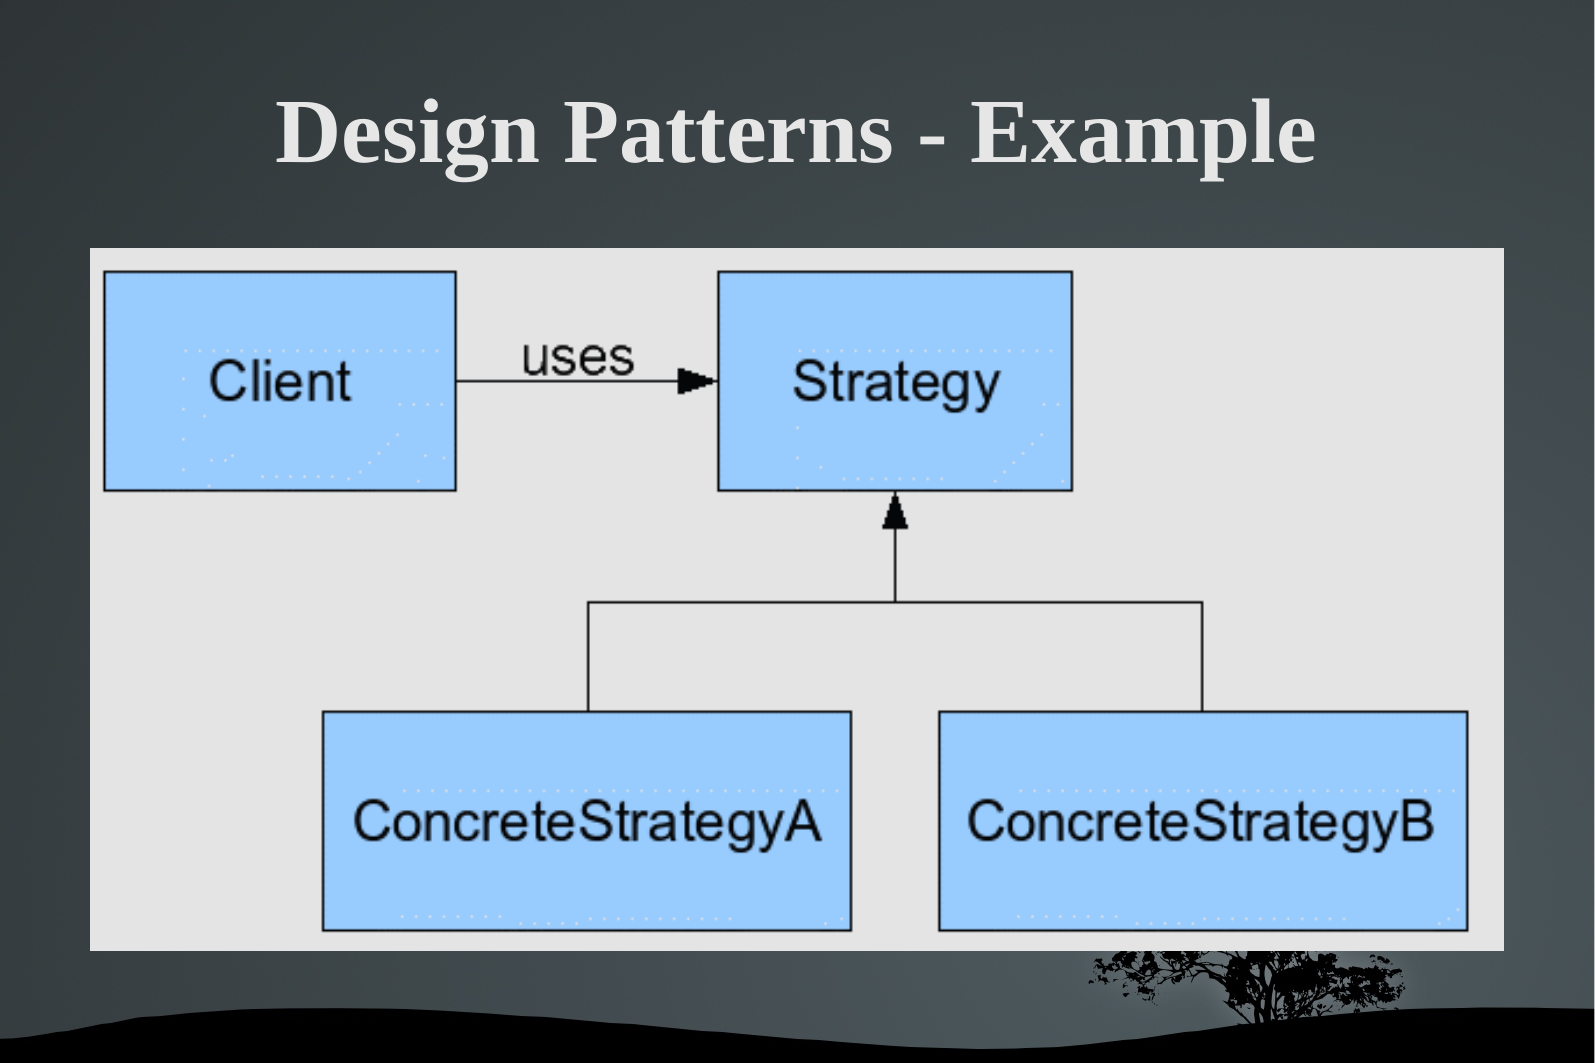

# Design Patterns - Example
Strategy: Define a family of algorithms, encapsulate each one, and make them interchangeable.